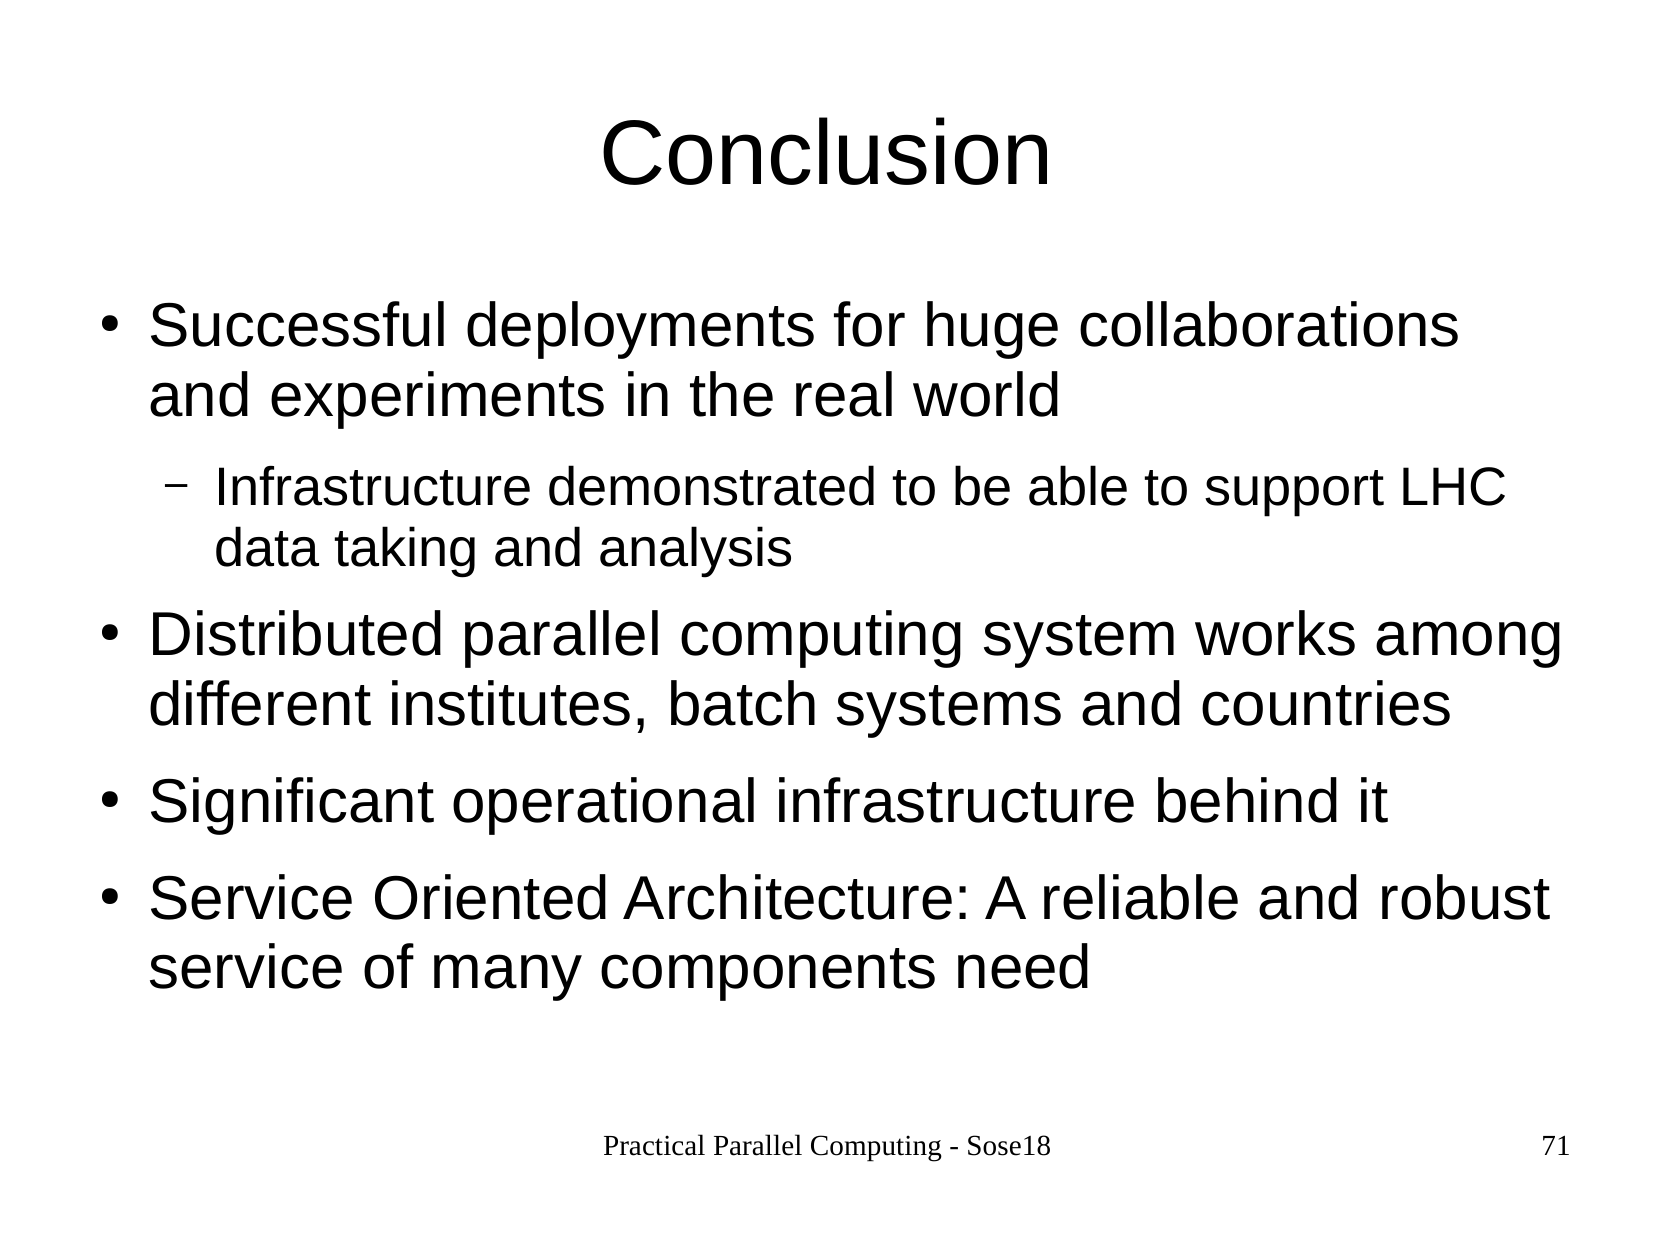

# Conclusion
Successful deployments for huge collaborations and experiments in the real world
Infrastructure demonstrated to be able to support LHC data taking and analysis
Distributed parallel computing system works among different institutes, batch systems and countries
Significant operational infrastructure behind it
Service Oriented Architecture: A reliable and robust service of many components need
Practical Parallel Computing - Sose18
71